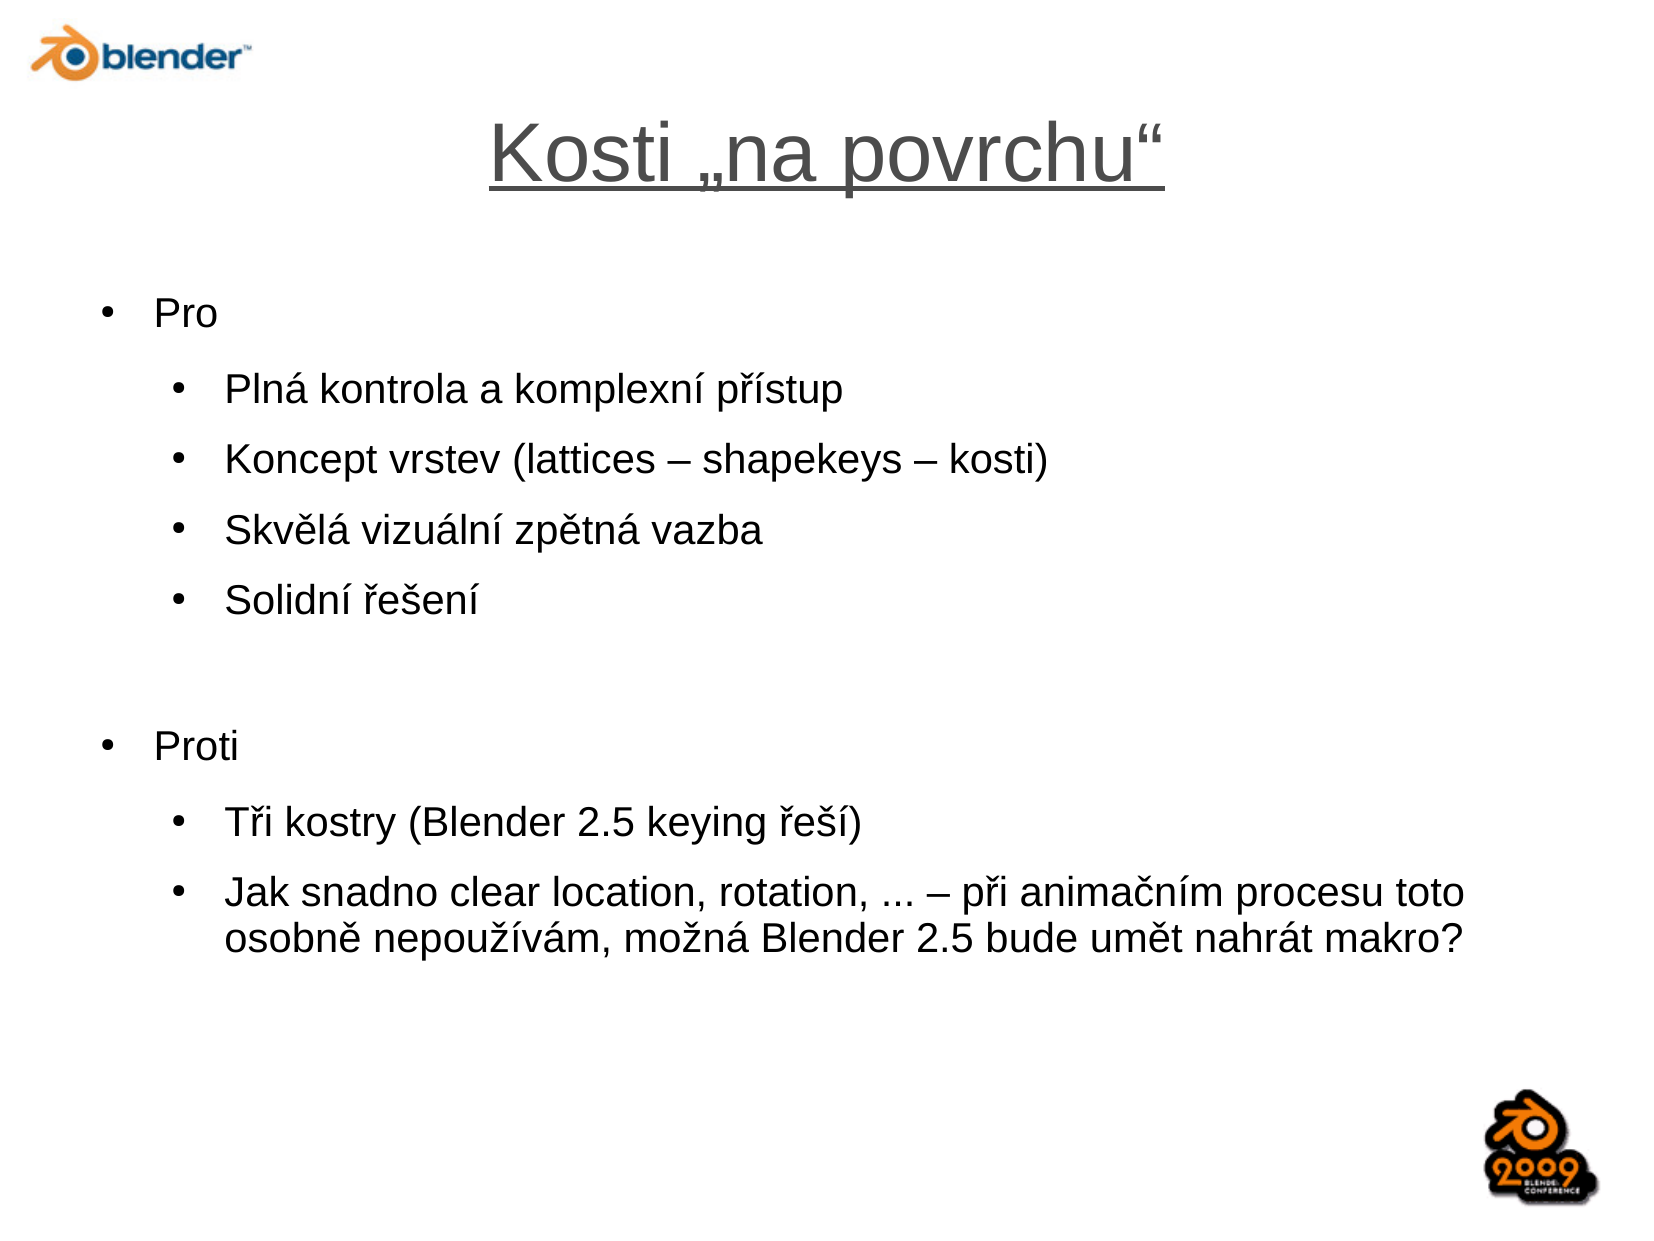

# Kosti „na povrchu“
Pro
Plná kontrola a komplexní přístup
Koncept vrstev (lattices – shapekeys – kosti)
Skvělá vizuální zpětná vazba
Solidní řešení
Proti
Tři kostry (Blender 2.5 keying řeší)
Jak snadno clear location, rotation, ... – při animačním procesu toto osobně nepoužívám, možná Blender 2.5 bude umět nahrát makro?